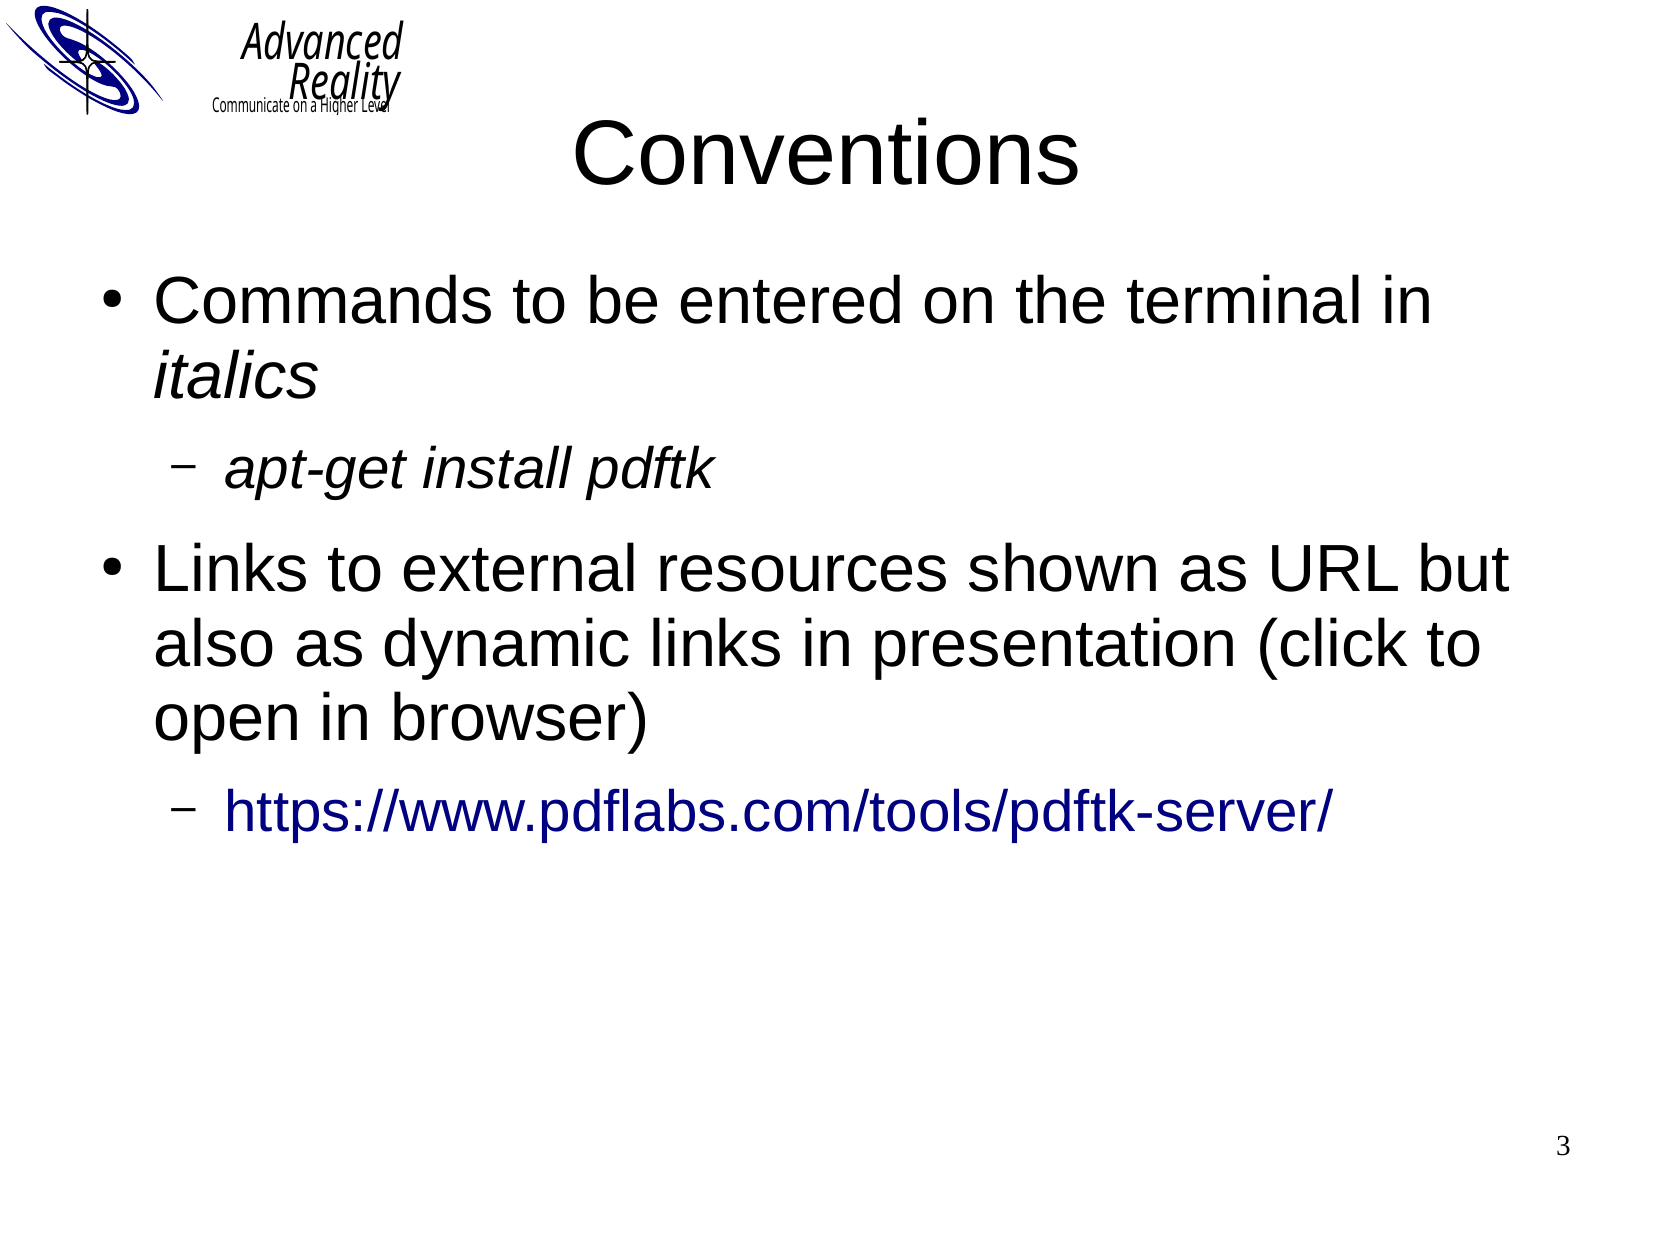

# Conventions
Commands to be entered on the terminal in italics
apt-get install pdftk
Links to external resources shown as URL but also as dynamic links in presentation (click to open in browser)
https://www.pdflabs.com/tools/pdftk-server/
3